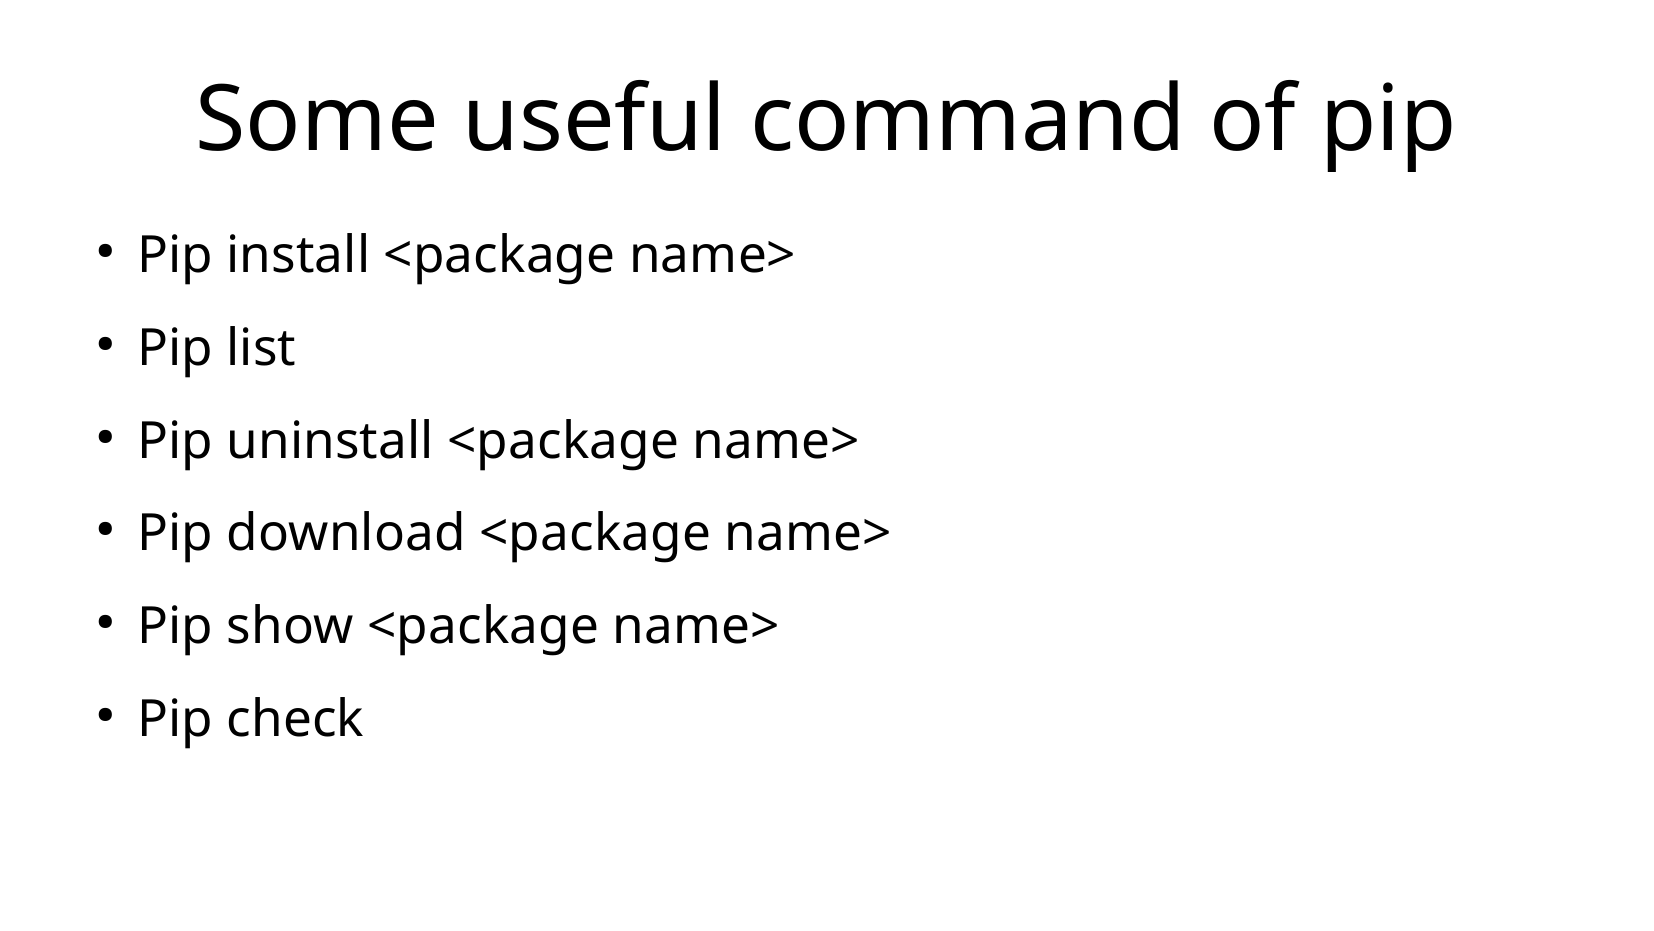

# Some useful command of pip
Pip install <package name>
Pip list
Pip uninstall <package name>
Pip download <package name>
Pip show <package name>
Pip check